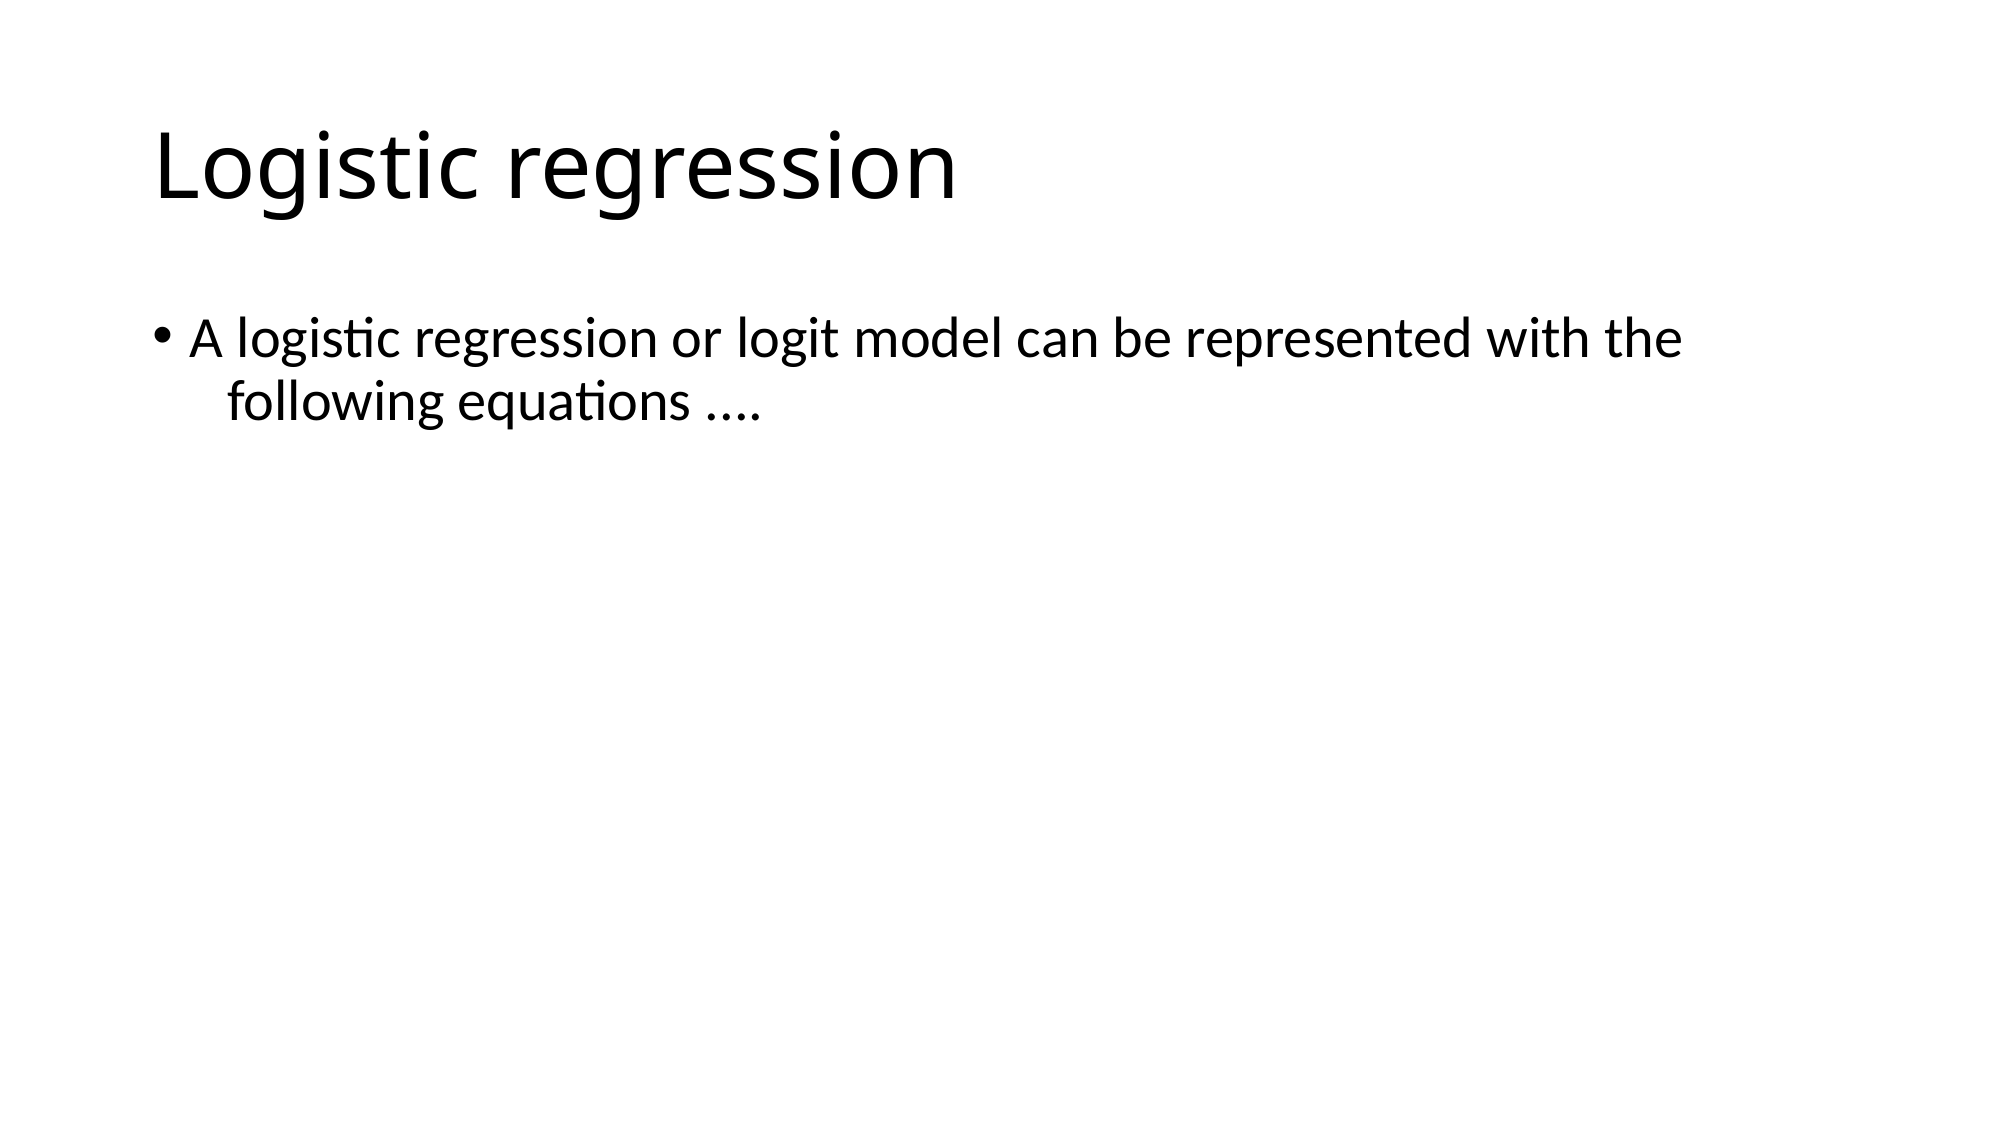

# Logistic regression
A logistic regression or logit model can be represented with the following equations ....